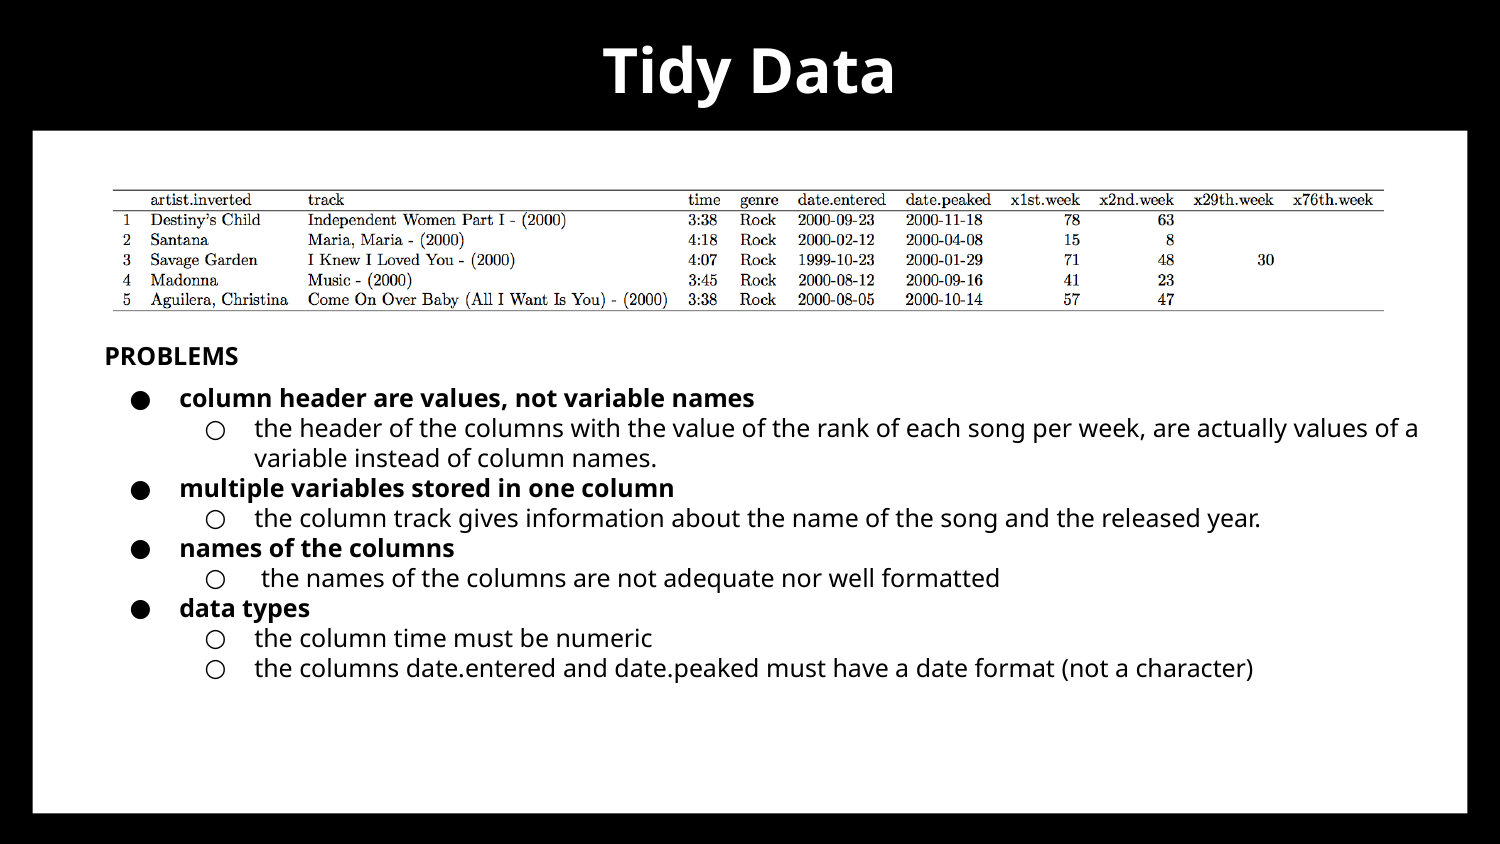

Tidy Data
PROBLEMS
column header are values, not variable names
the header of the columns with the value of the rank of each song per week, are actually values of a variable instead of column names.
multiple variables stored in one column
the column track gives information about the name of the song and the released year.
names of the columns
 the names of the columns are not adequate nor well formatted
data types
the column time must be numeric
the columns date.entered and date.peaked must have a date format (not a character)